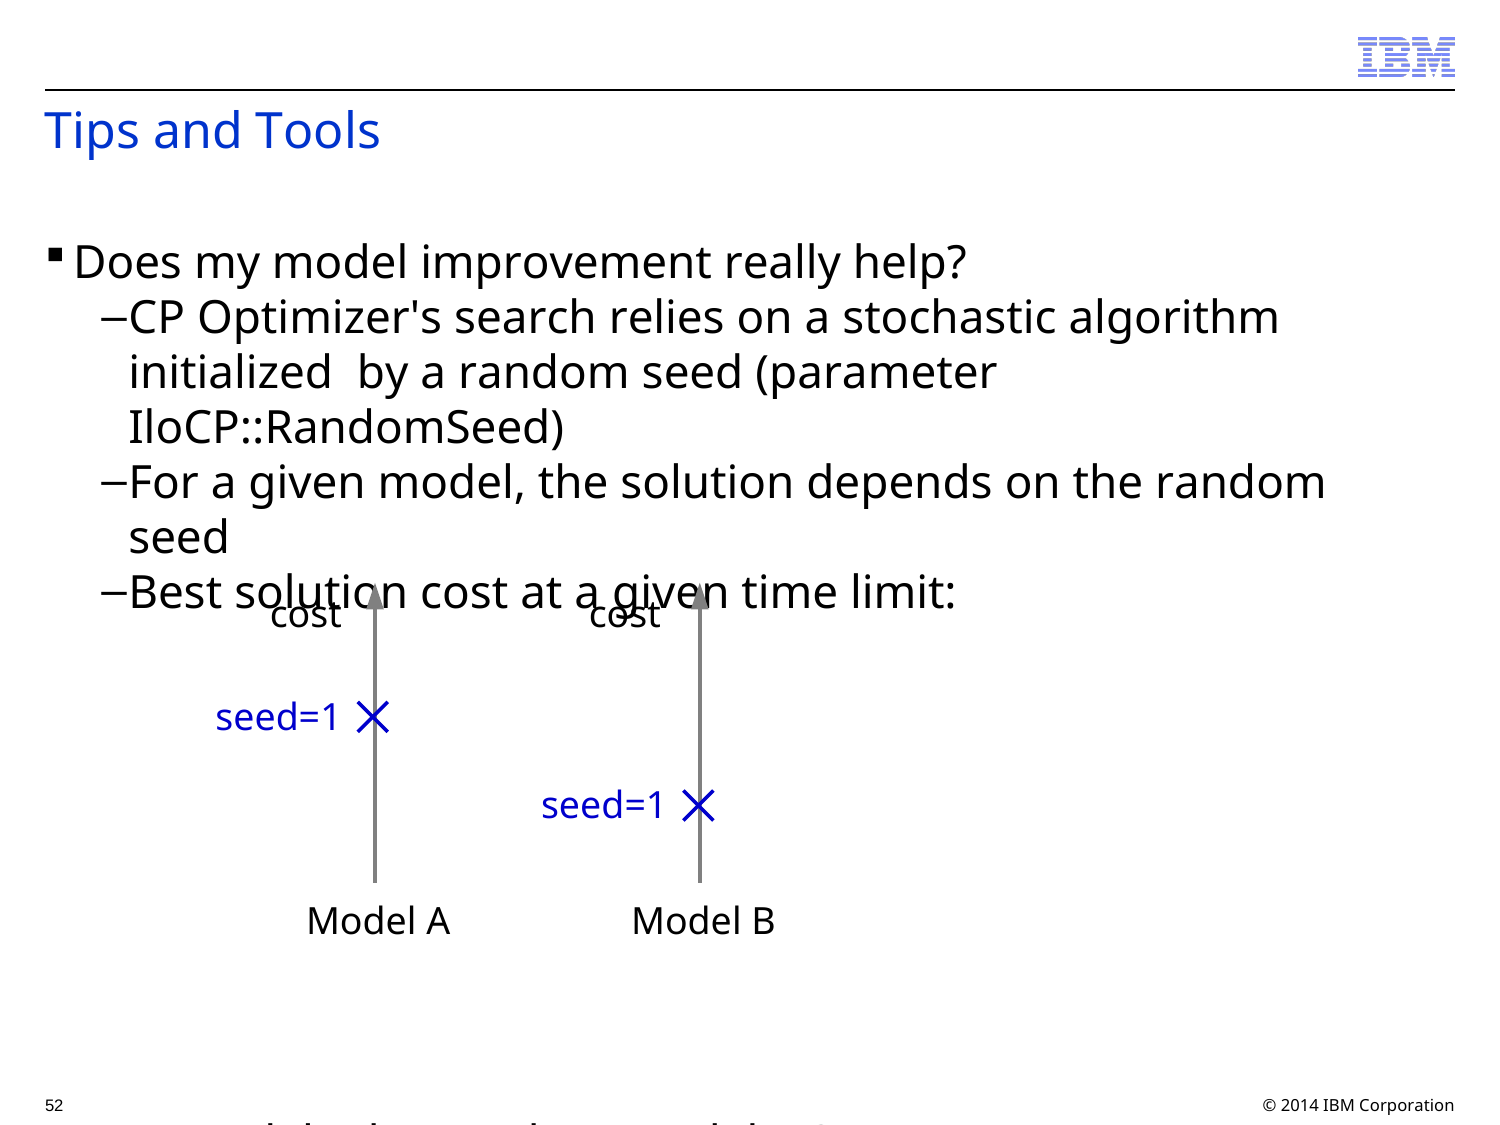

# Tips and Tools
Does my model improvement really help?
CP Optimizer's search relies on a stochastic algorithm initialized by a random seed (parameter IloCP::RandomSeed)
For a given model, the solution depends on the random seed
Best solution cost at a given time limit:
Is model B better than model A ? Yes
cost
cost
seed=1
seed=1
Model A
Model B
52